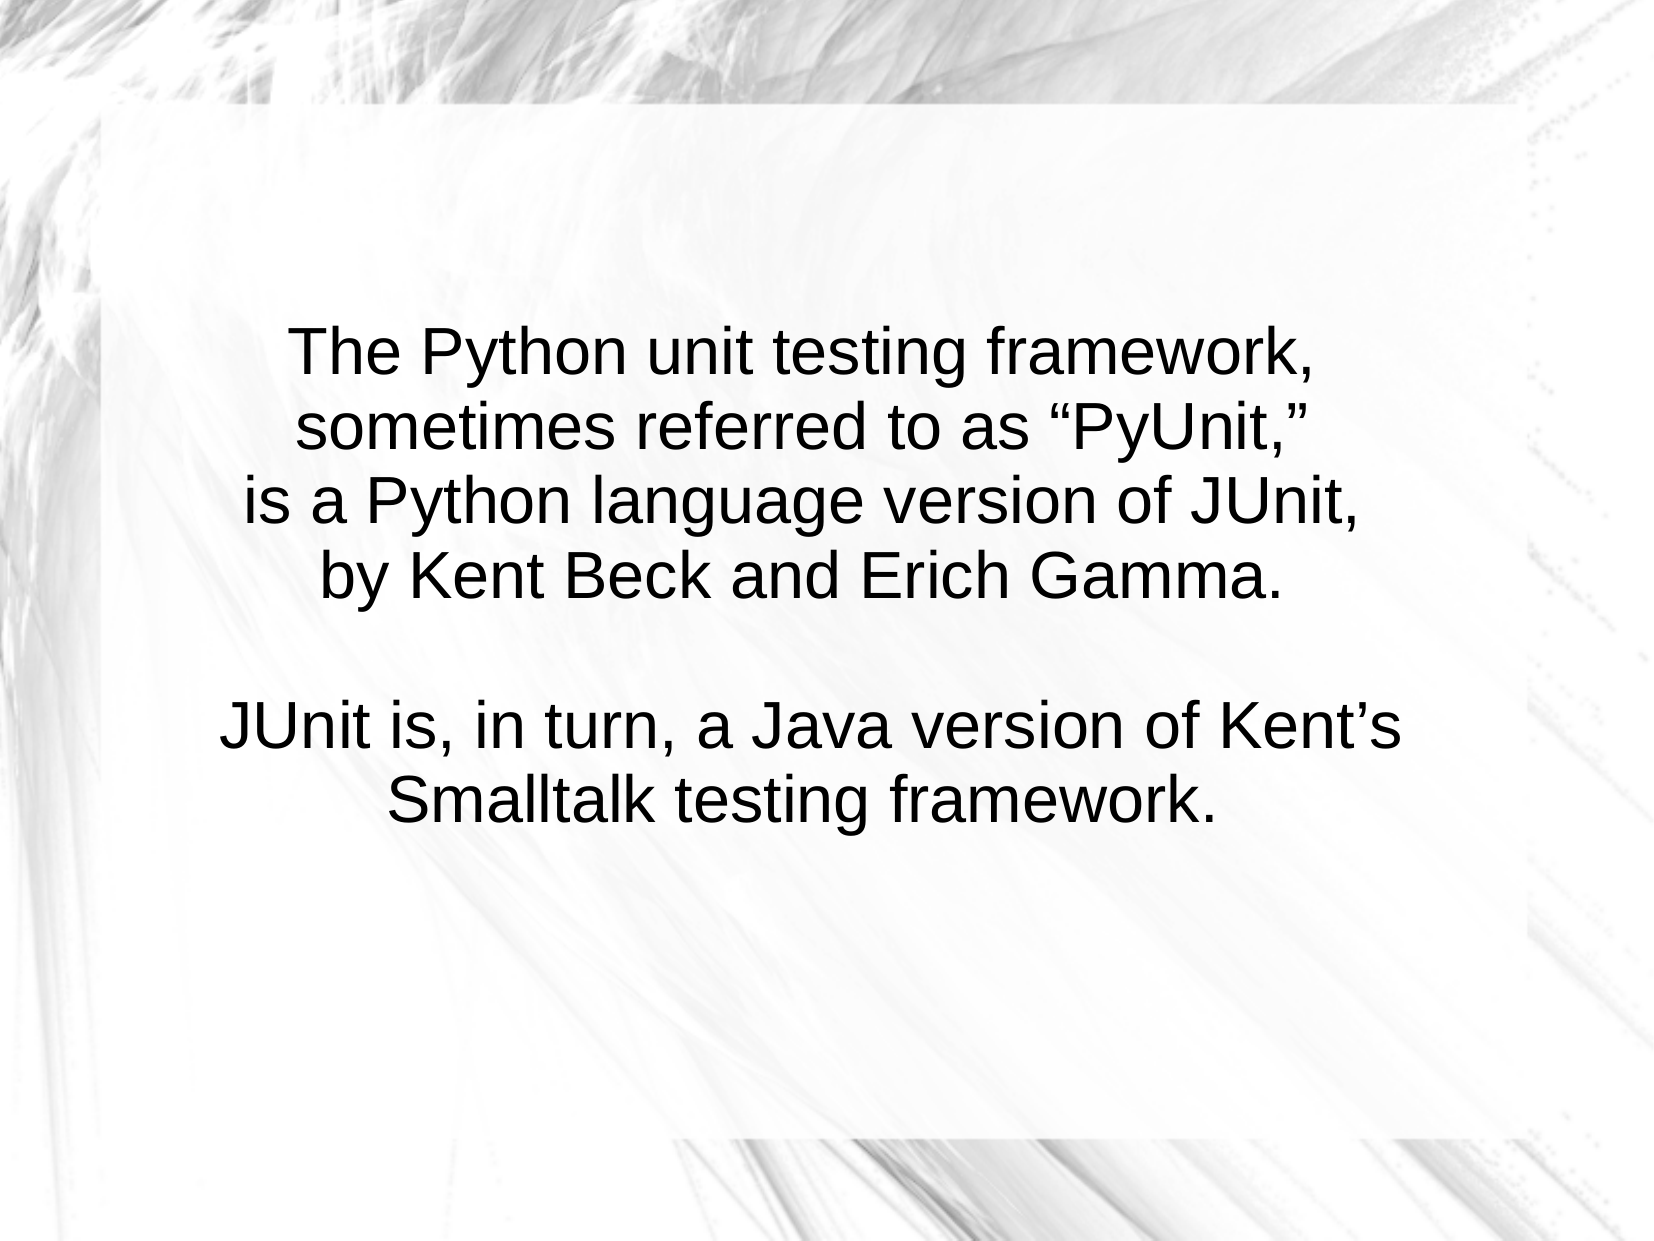

# The Python unit testing framework,
sometimes referred to as “PyUnit,”
is a Python language version of JUnit,
by Kent Beck and Erich Gamma.
JUnit is, in turn, a Java version of Kent’s Smalltalk testing framework.